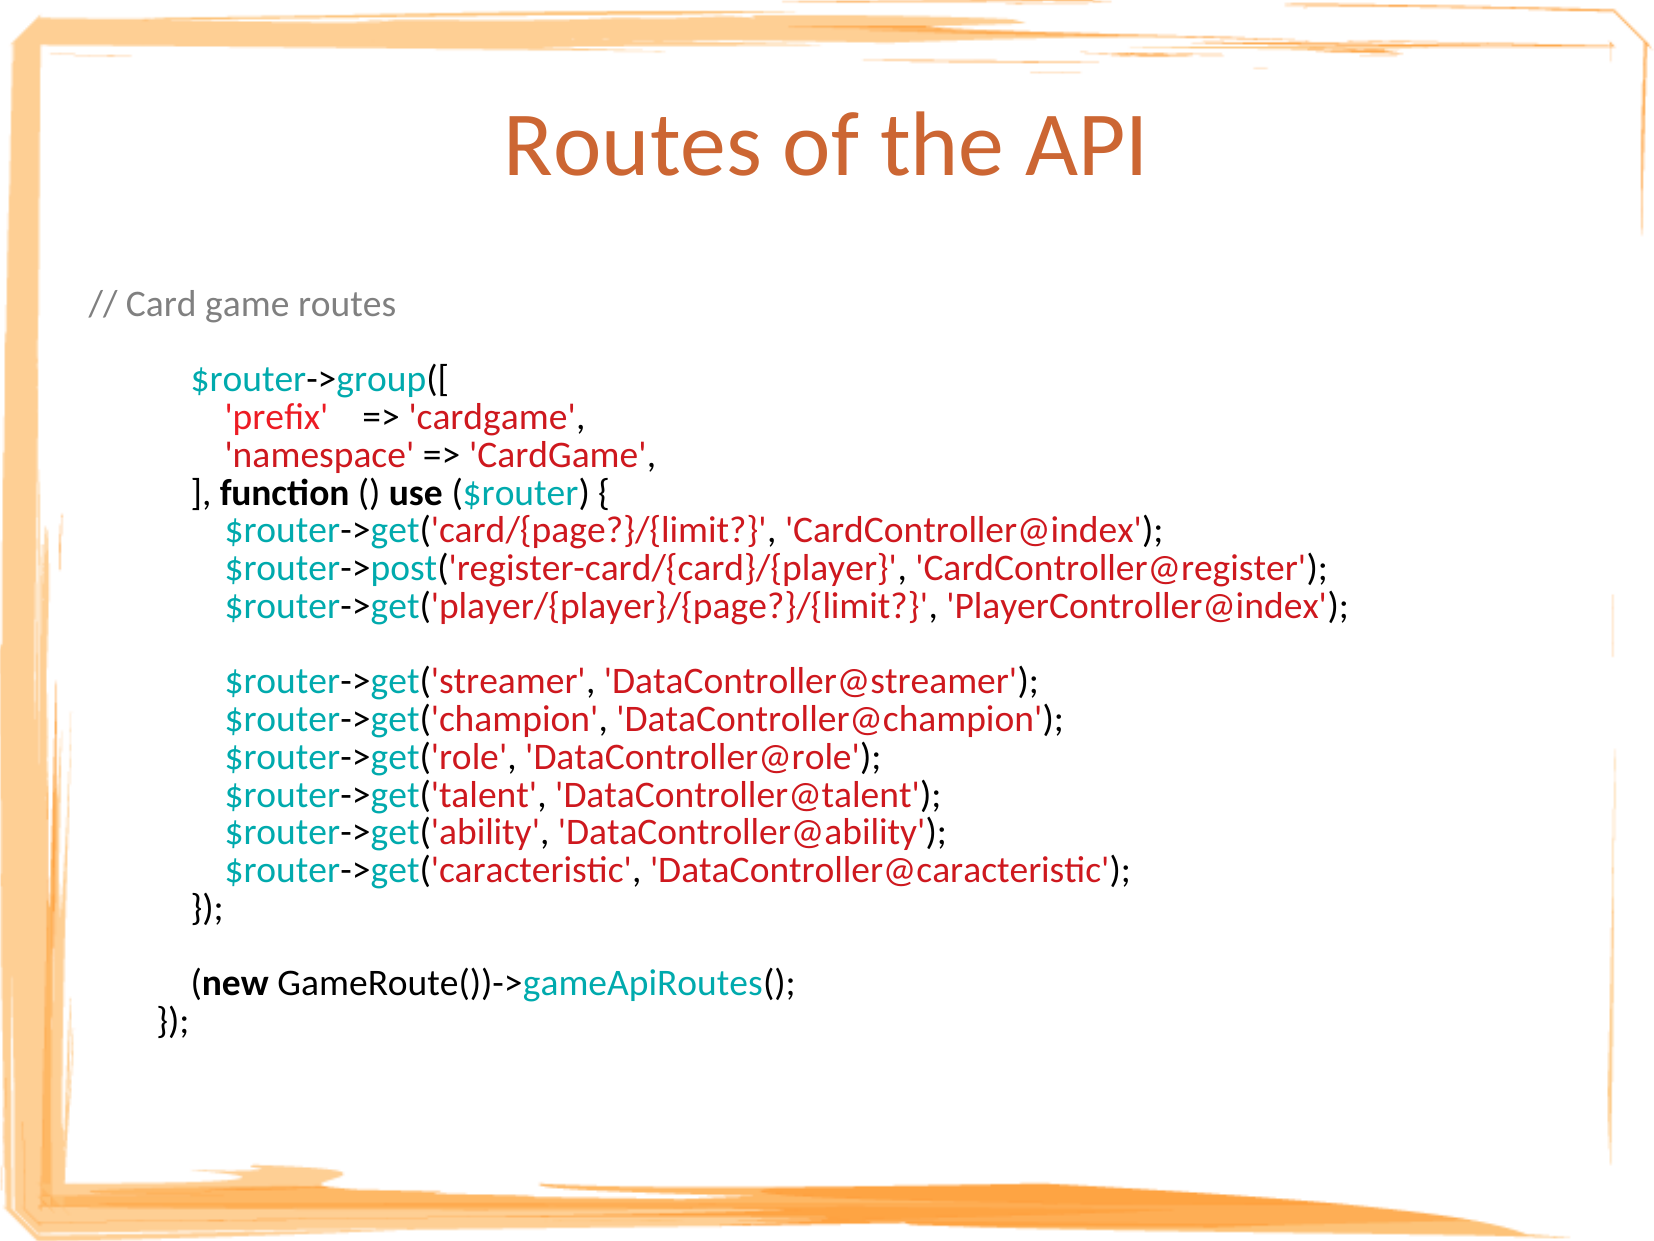

# Routes of the API
// Card game routes
 $router->group([
 'prefix' => 'cardgame',
 'namespace' => 'CardGame',
 ], function () use ($router) {
 $router->get('card/{page?}/{limit?}', 'CardController@index');
 $router->post('register-card/{card}/{player}', 'CardController@register');
 $router->get('player/{player}/{page?}/{limit?}', 'PlayerController@index');
 $router->get('streamer', 'DataController@streamer');
 $router->get('champion', 'DataController@champion');
 $router->get('role', 'DataController@role');
 $router->get('talent', 'DataController@talent');
 $router->get('ability', 'DataController@ability');
 $router->get('caracteristic', 'DataController@caracteristic');
 });
 (new GameRoute())->gameApiRoutes();
 });